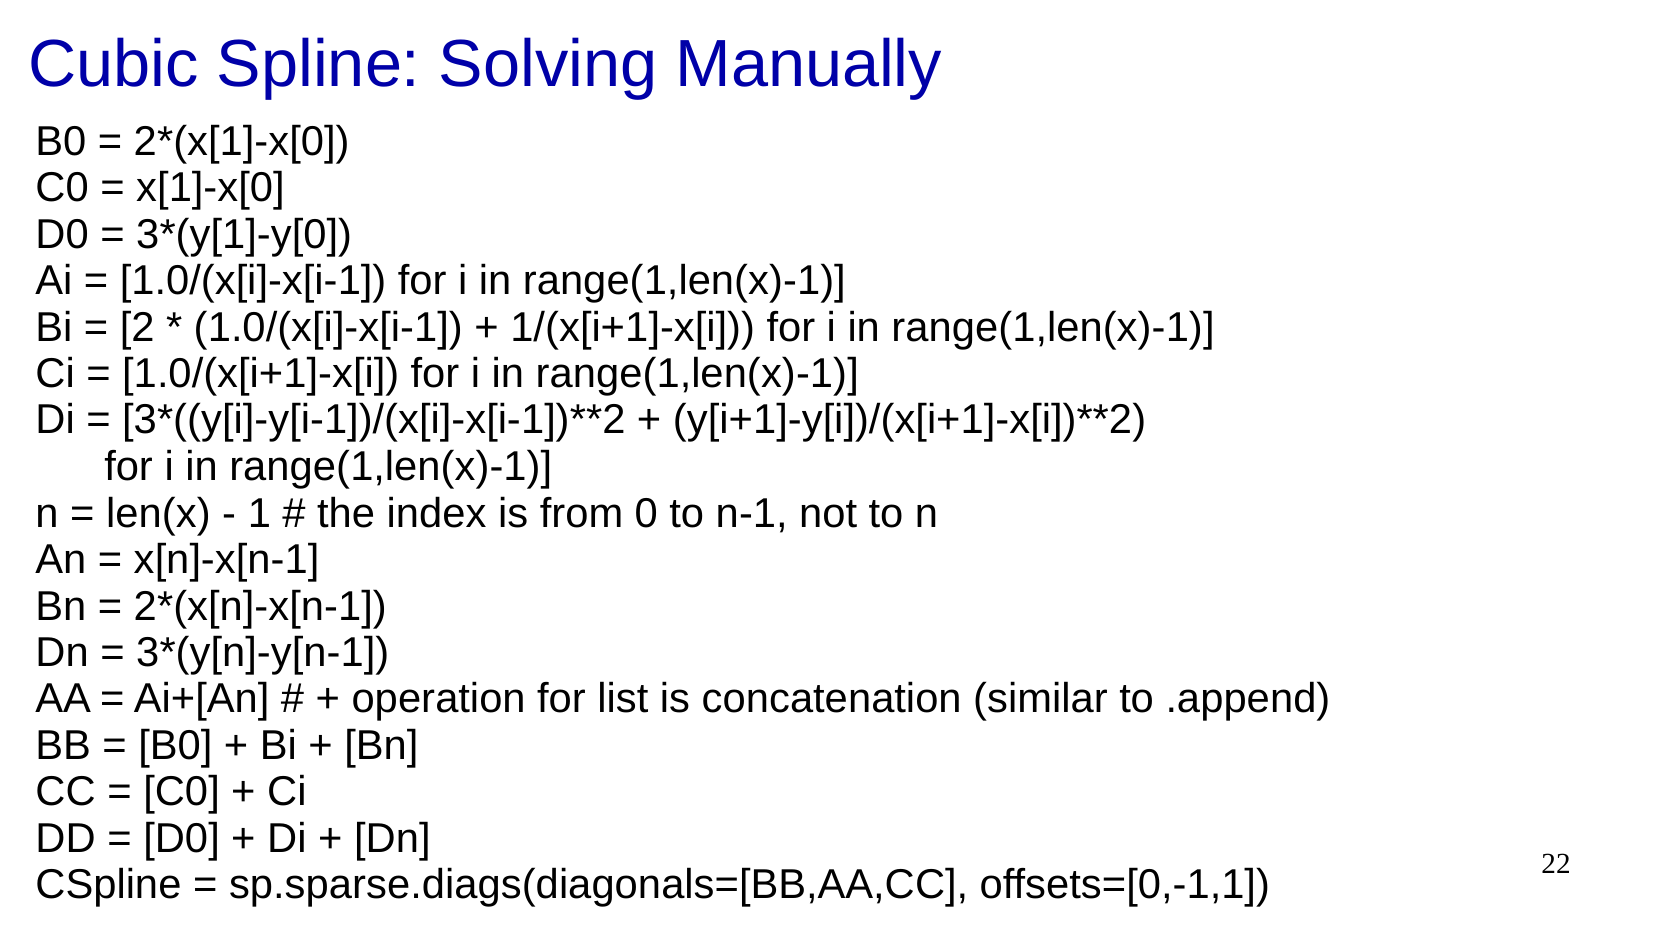

# Cubic Spline: Solving Manually
B0 = 2*(x[1]-x[0])
C0 = x[1]-x[0]
D0 = 3*(y[1]-y[0])
Ai = [1.0/(x[i]-x[i-1]) for i in range(1,len(x)-1)]
Bi = [2 * (1.0/(x[i]-x[i-1]) + 1/(x[i+1]-x[i])) for i in range(1,len(x)-1)]
Ci = [1.0/(x[i+1]-x[i]) for i in range(1,len(x)-1)]
Di = [3*((y[i]-y[i-1])/(x[i]-x[i-1])**2 + (y[i+1]-y[i])/(x[i+1]-x[i])**2)
 for i in range(1,len(x)-1)]
n = len(x) - 1 # the index is from 0 to n-1, not to n
An = x[n]-x[n-1]
Bn = 2*(x[n]-x[n-1])
Dn = 3*(y[n]-y[n-1])
AA = Ai+[An] # + operation for list is concatenation (similar to .append)
BB = [B0] + Bi + [Bn]
CC = [C0] + Ci
DD = [D0] + Di + [Dn]
CSpline = sp.sparse.diags(diagonals=[BB,AA,CC], offsets=[0,-1,1])
22